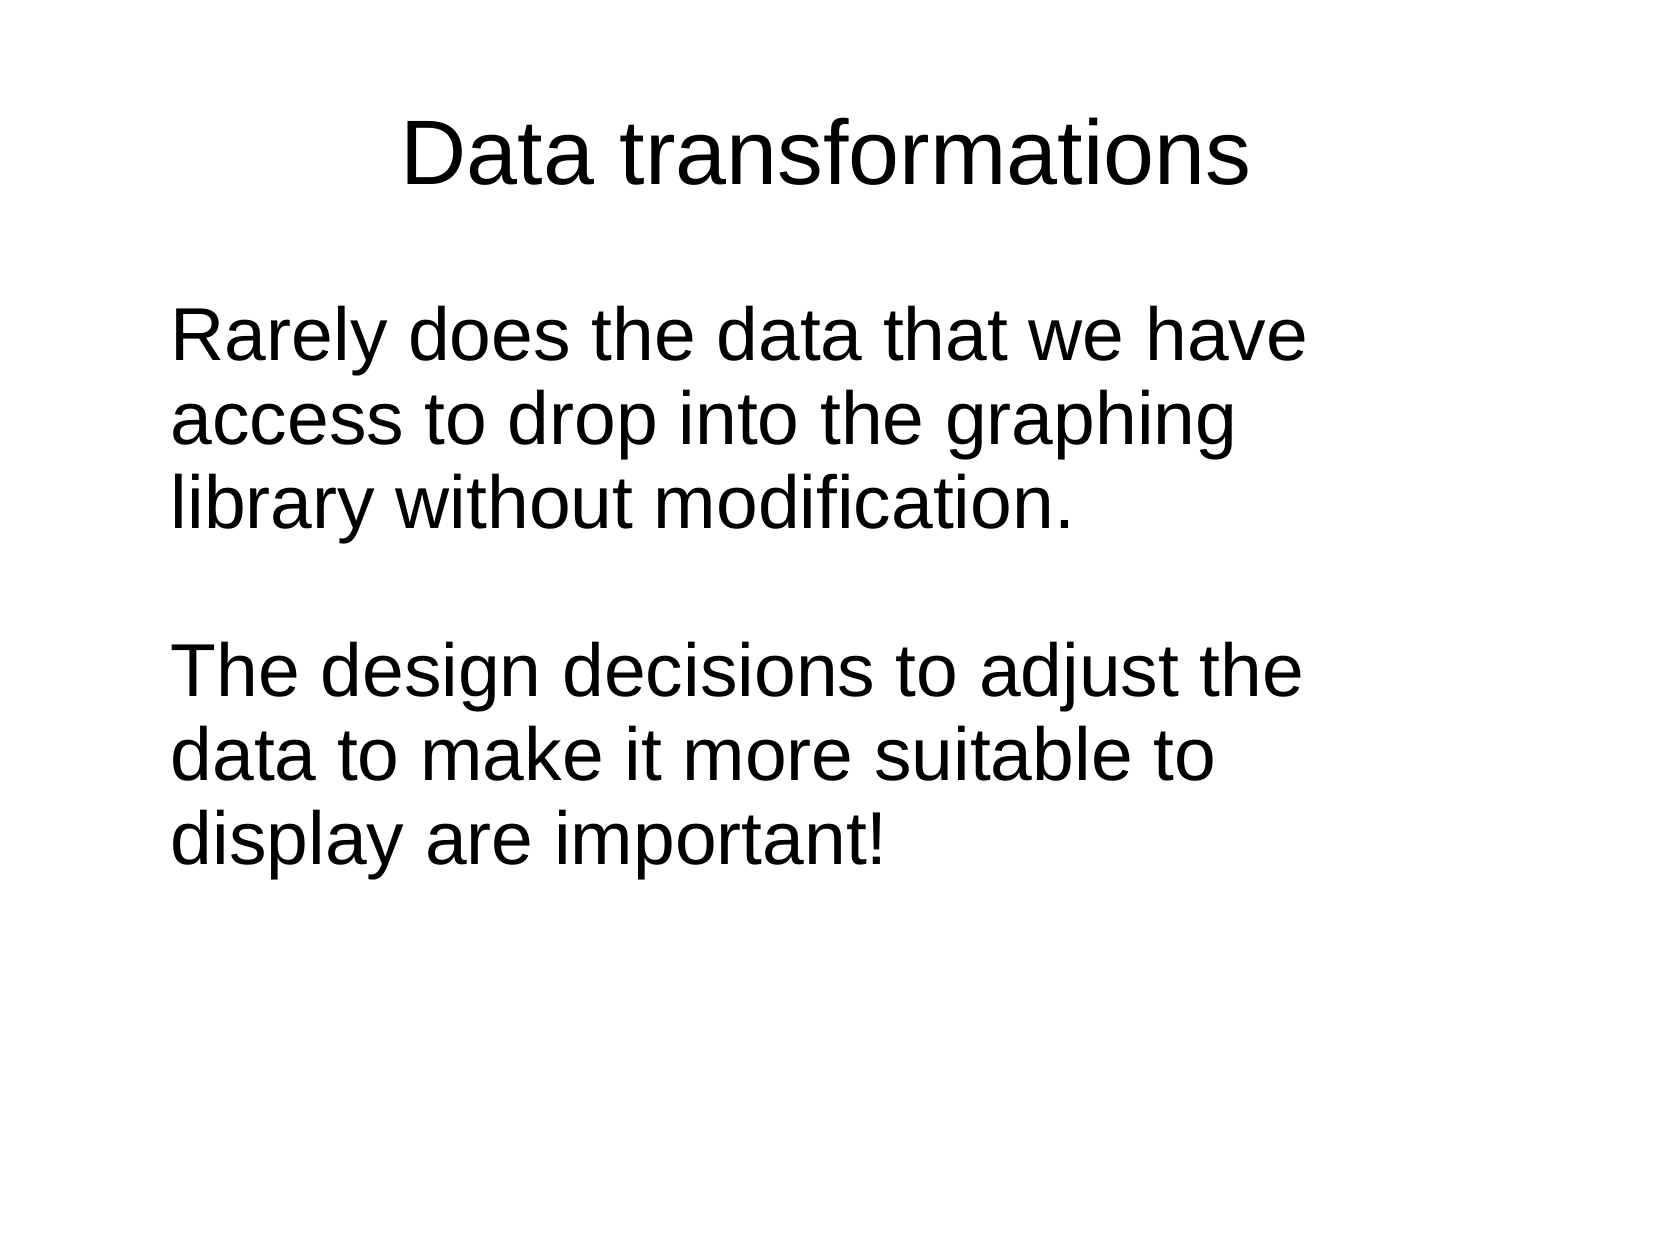

# Data transformations
Rarely does the data that we have access to drop into the graphing library without modification.
The design decisions to adjust the data to make it more suitable to display are important!